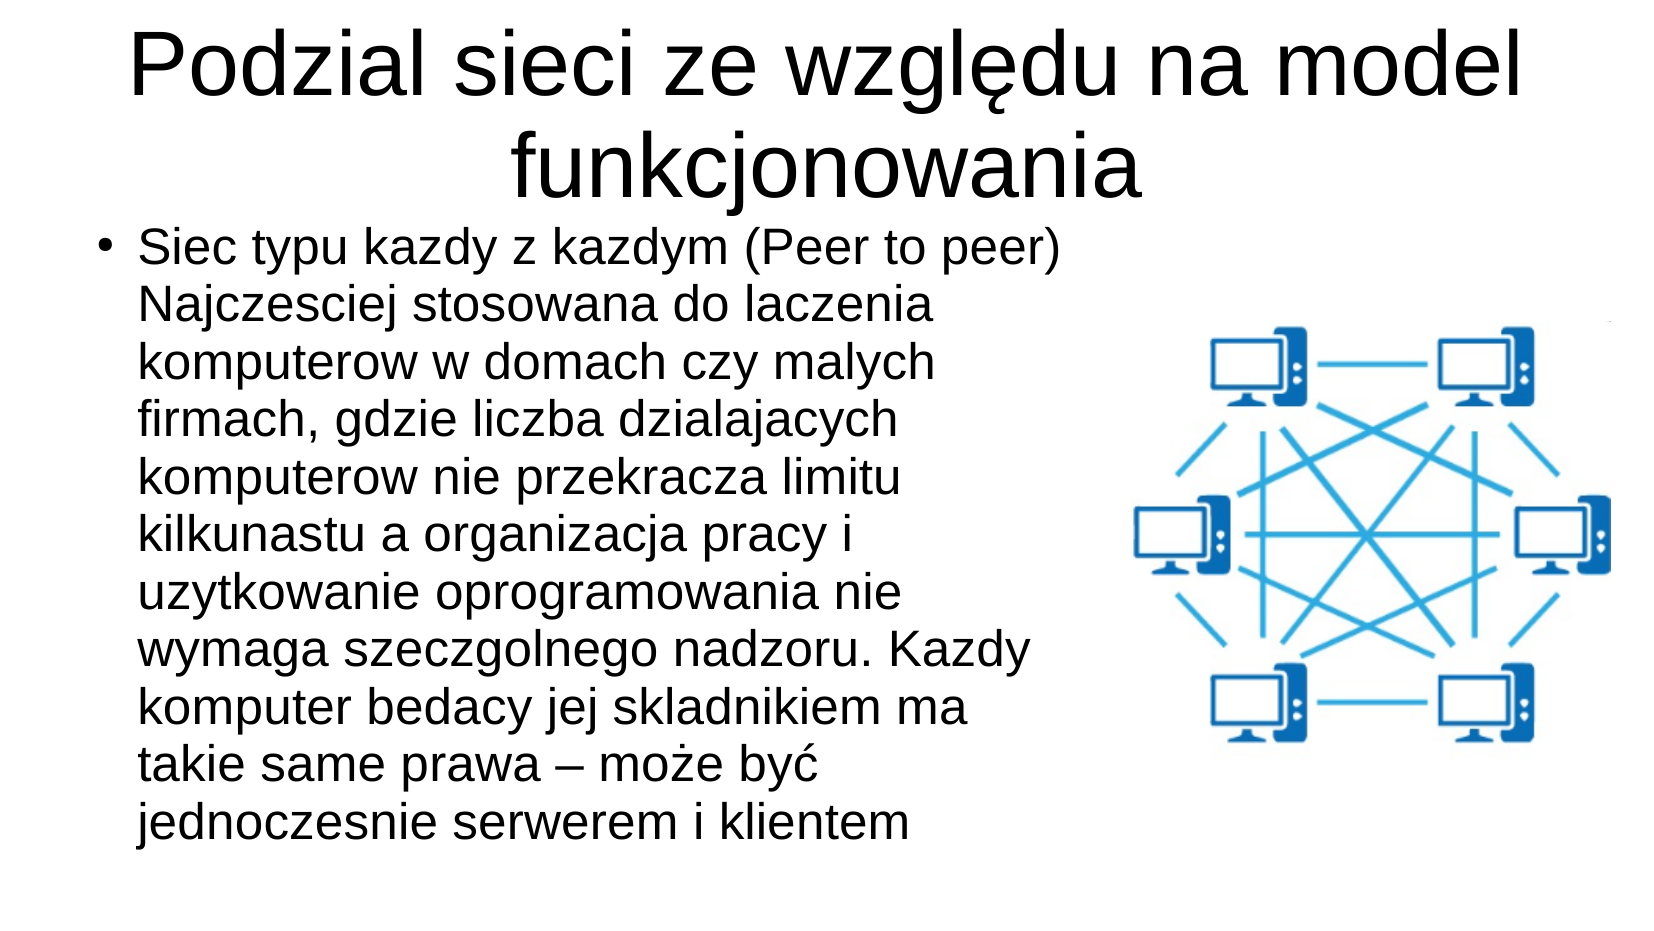

# Podzial sieci ze względu na model funkcjonowania
Siec typu kazdy z kazdym (Peer to peer) Najczesciej stosowana do laczenia komputerow w domach czy malych firmach, gdzie liczba dzialajacych komputerow nie przekracza limitu kilkunastu a organizacja pracy i uzytkowanie oprogramowania nie wymaga szeczgolnego nadzoru. Kazdy komputer bedacy jej skladnikiem ma takie same prawa – może być jednoczesnie serwerem i klientem